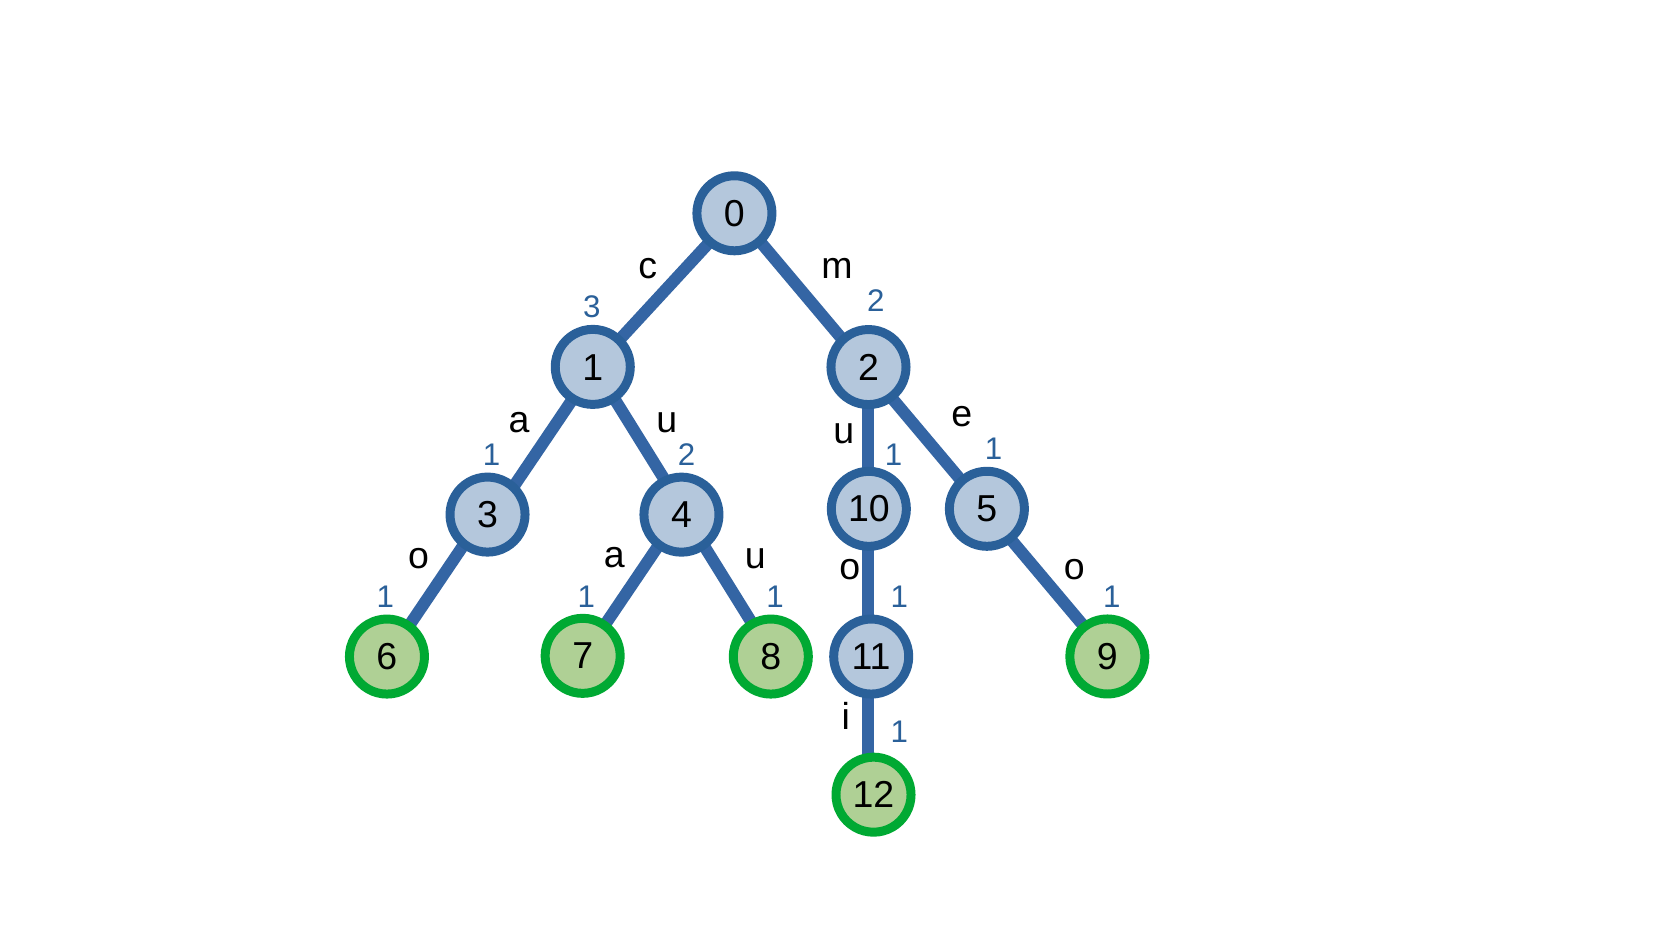

0
c
m
2
3
1
2
e
a
u
u
1
1
2
1
5
10
3
4
a
o
u
o
o
1
1
1
1
1
7
9
6
8
11
i
1
12